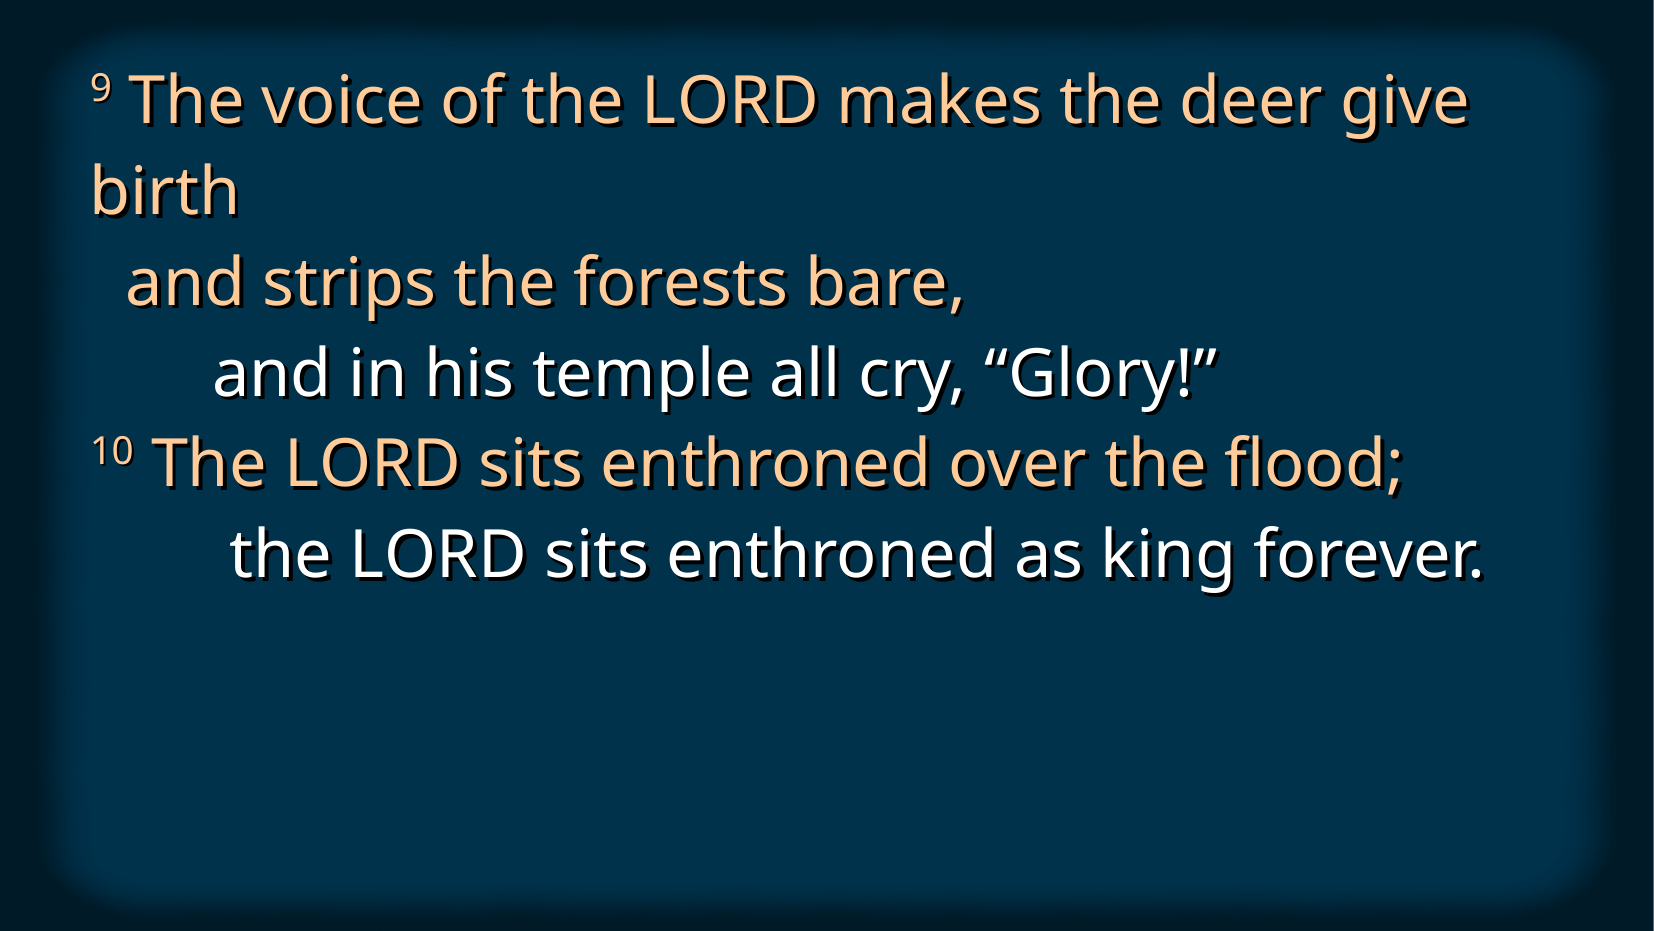

9 The voice of the LORD makes the deer give birth
 and strips the forests bare,
 and in his temple all cry, “Glory!”
10 The LORD sits enthroned over the flood;
 the LORD sits enthroned as king forever.